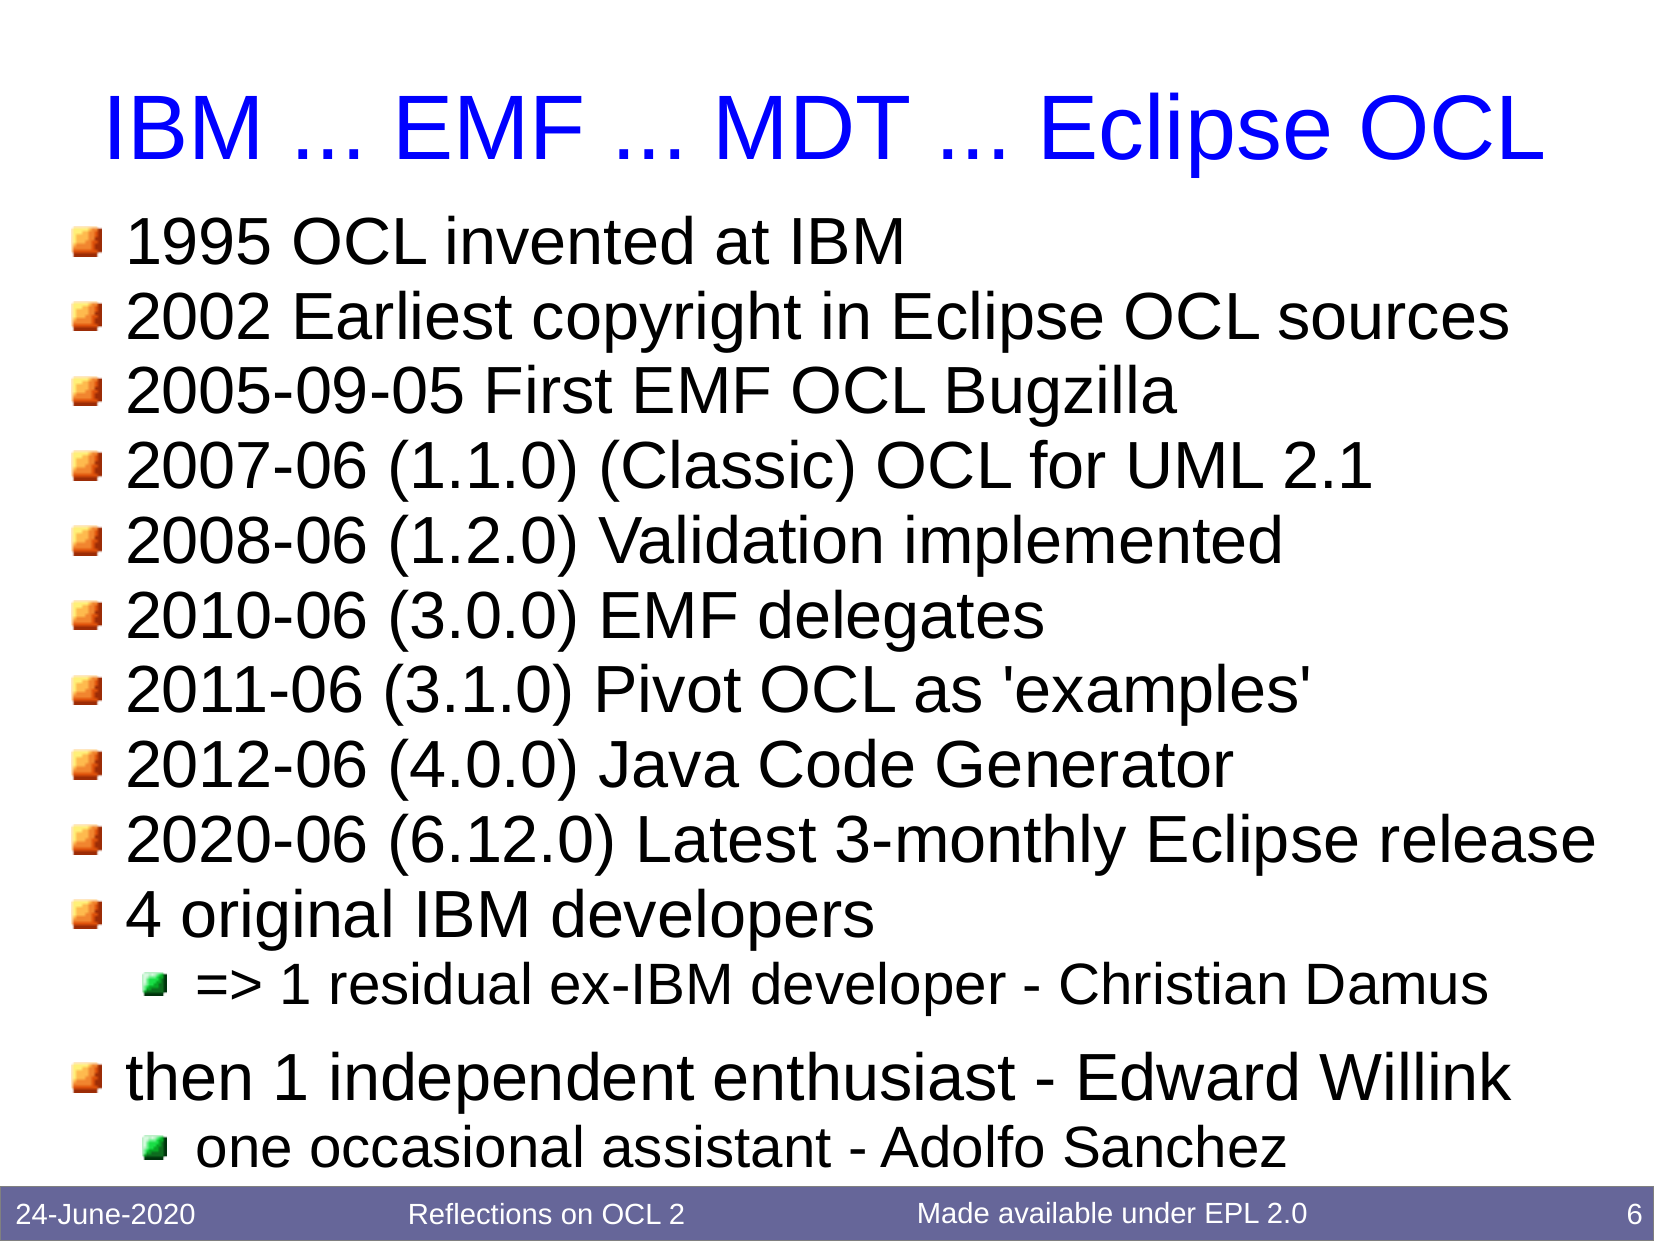

# IBM ... EMF ... MDT ... Eclipse OCL
1995 OCL invented at IBM
2002 Earliest copyright in Eclipse OCL sources
2005-09-05 First EMF OCL Bugzilla
2007-06 (1.1.0) (Classic) OCL for UML 2.1
2008-06 (1.2.0) Validation implemented
2010-06 (3.0.0) EMF delegates
2011-06 (3.1.0) Pivot OCL as 'examples'
2012-06 (4.0.0) Java Code Generator
2020-06 (6.12.0) Latest 3-monthly Eclipse release
4 original IBM developers
=> 1 residual ex-IBM developer - Christian Damus
then 1 independent enthusiast - Edward Willink
one occasional assistant - Adolfo Sanchez
24-June-2020
Reflections on OCL 2
6